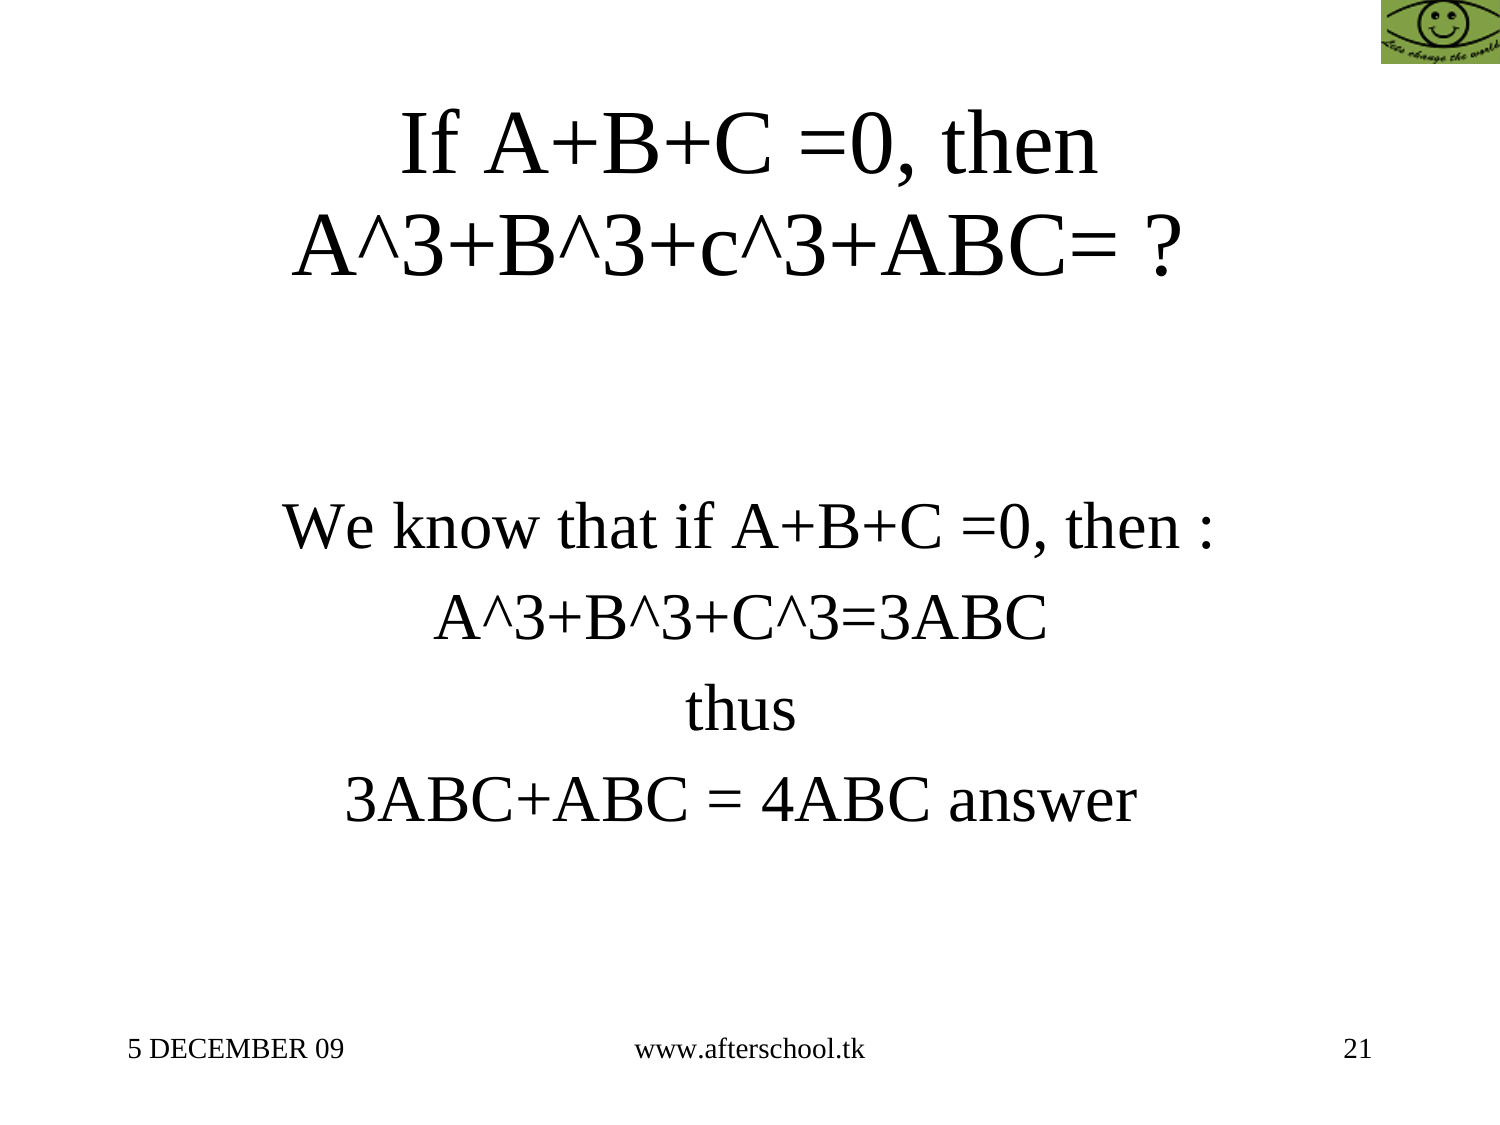

# If A+B+C =0, then A^3+B^3+c^3+ABC= ?
We know that if A+B+C =0, then :
A^3+B^3+C^3=3ABC
thus
3ABC+ABC = 4ABC answer
MFI Seminar Jain PG College
AFTERSCHOOOL centre for social entrepreneurship
21